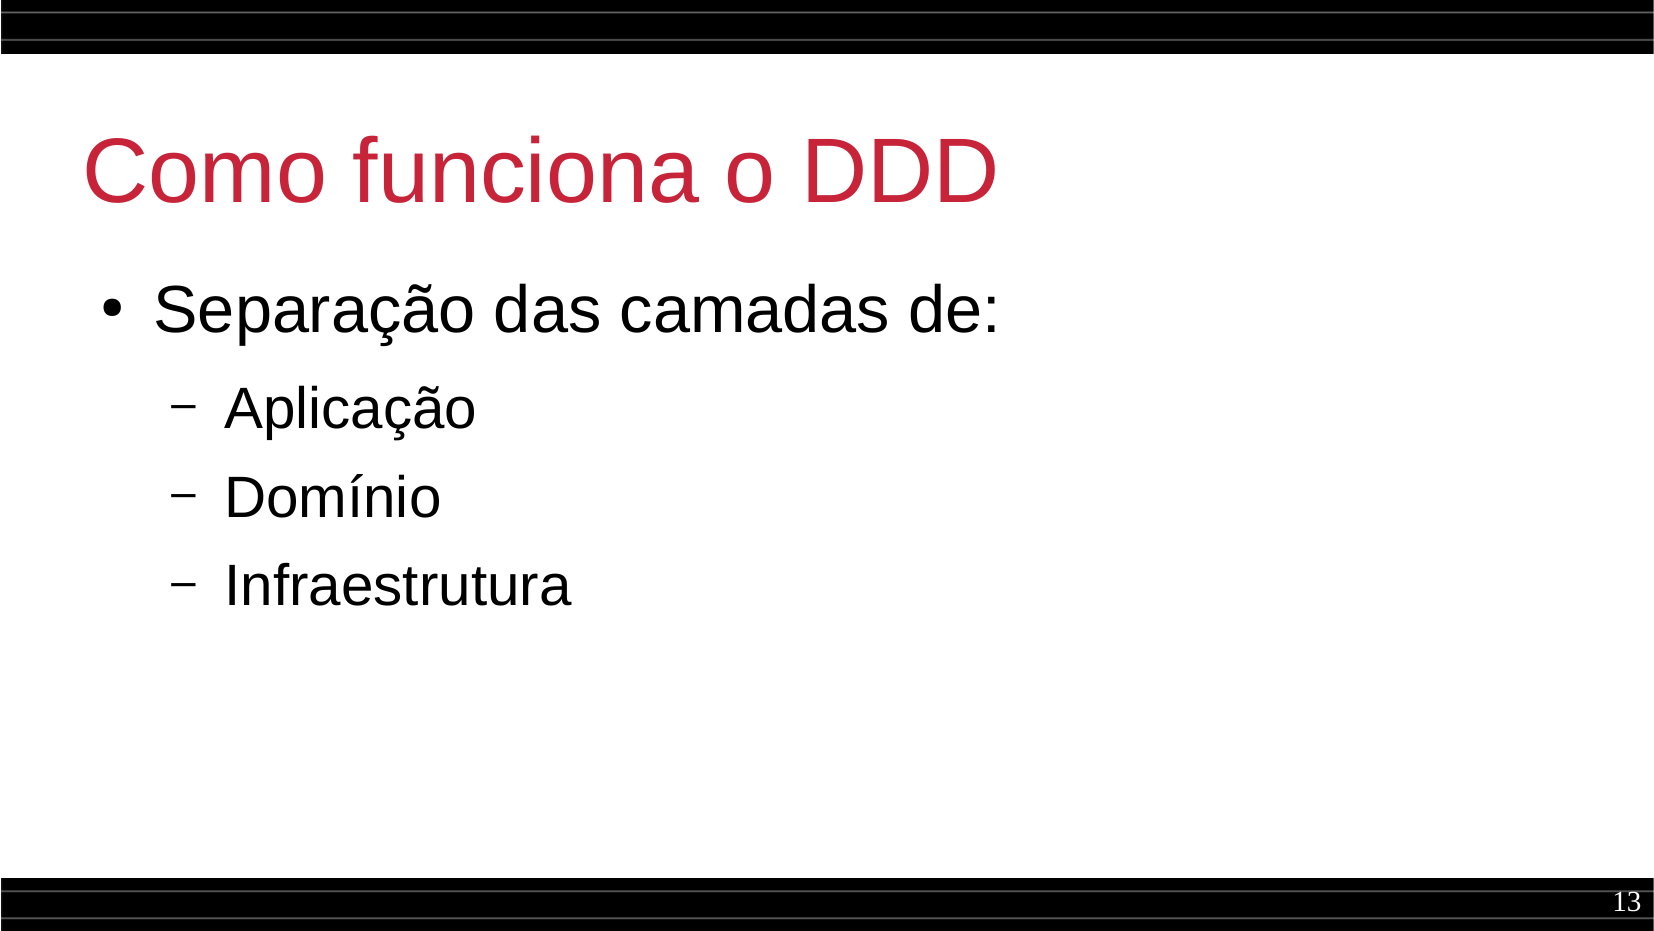

# Como funciona o DDD
Separação das camadas de:
Aplicação
Domínio
Infraestrutura